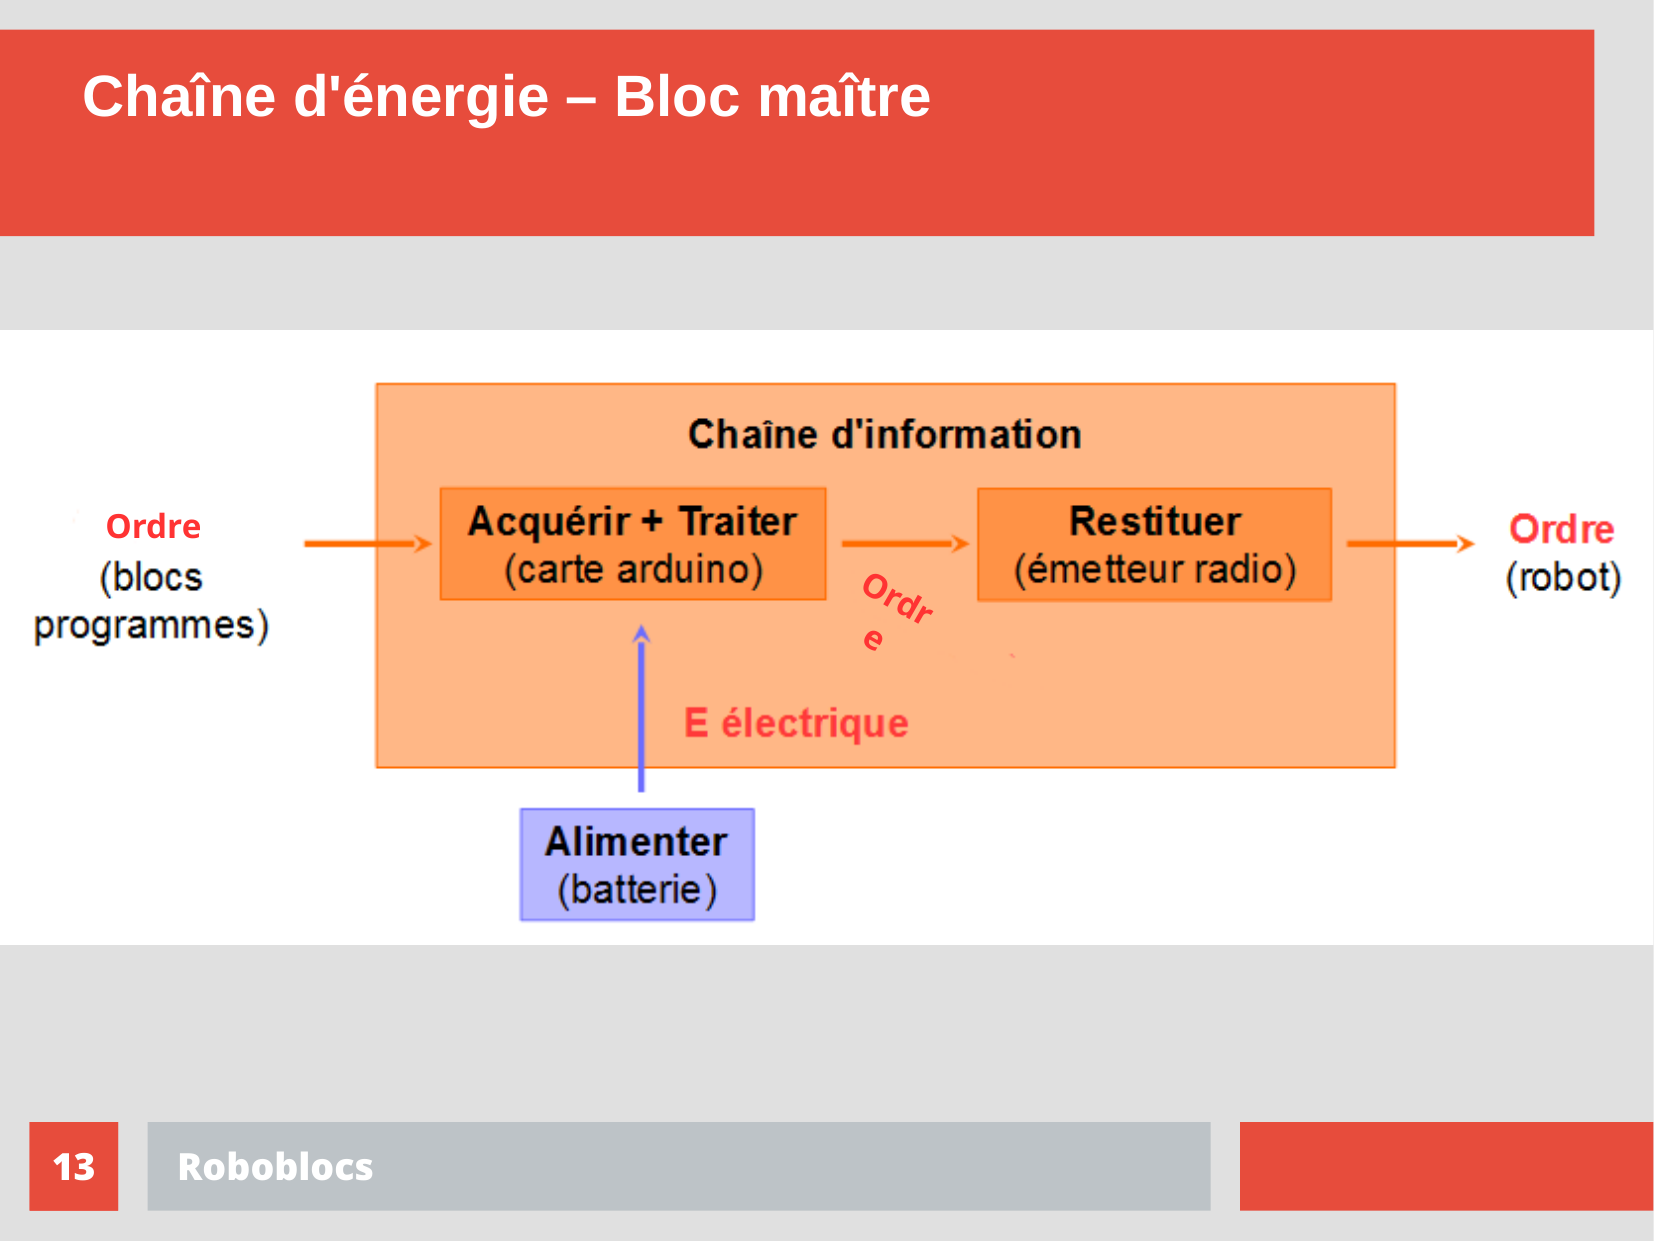

# Chaîne d'énergie – Bloc maître
Ordre
Ordre
13
Roboblocs